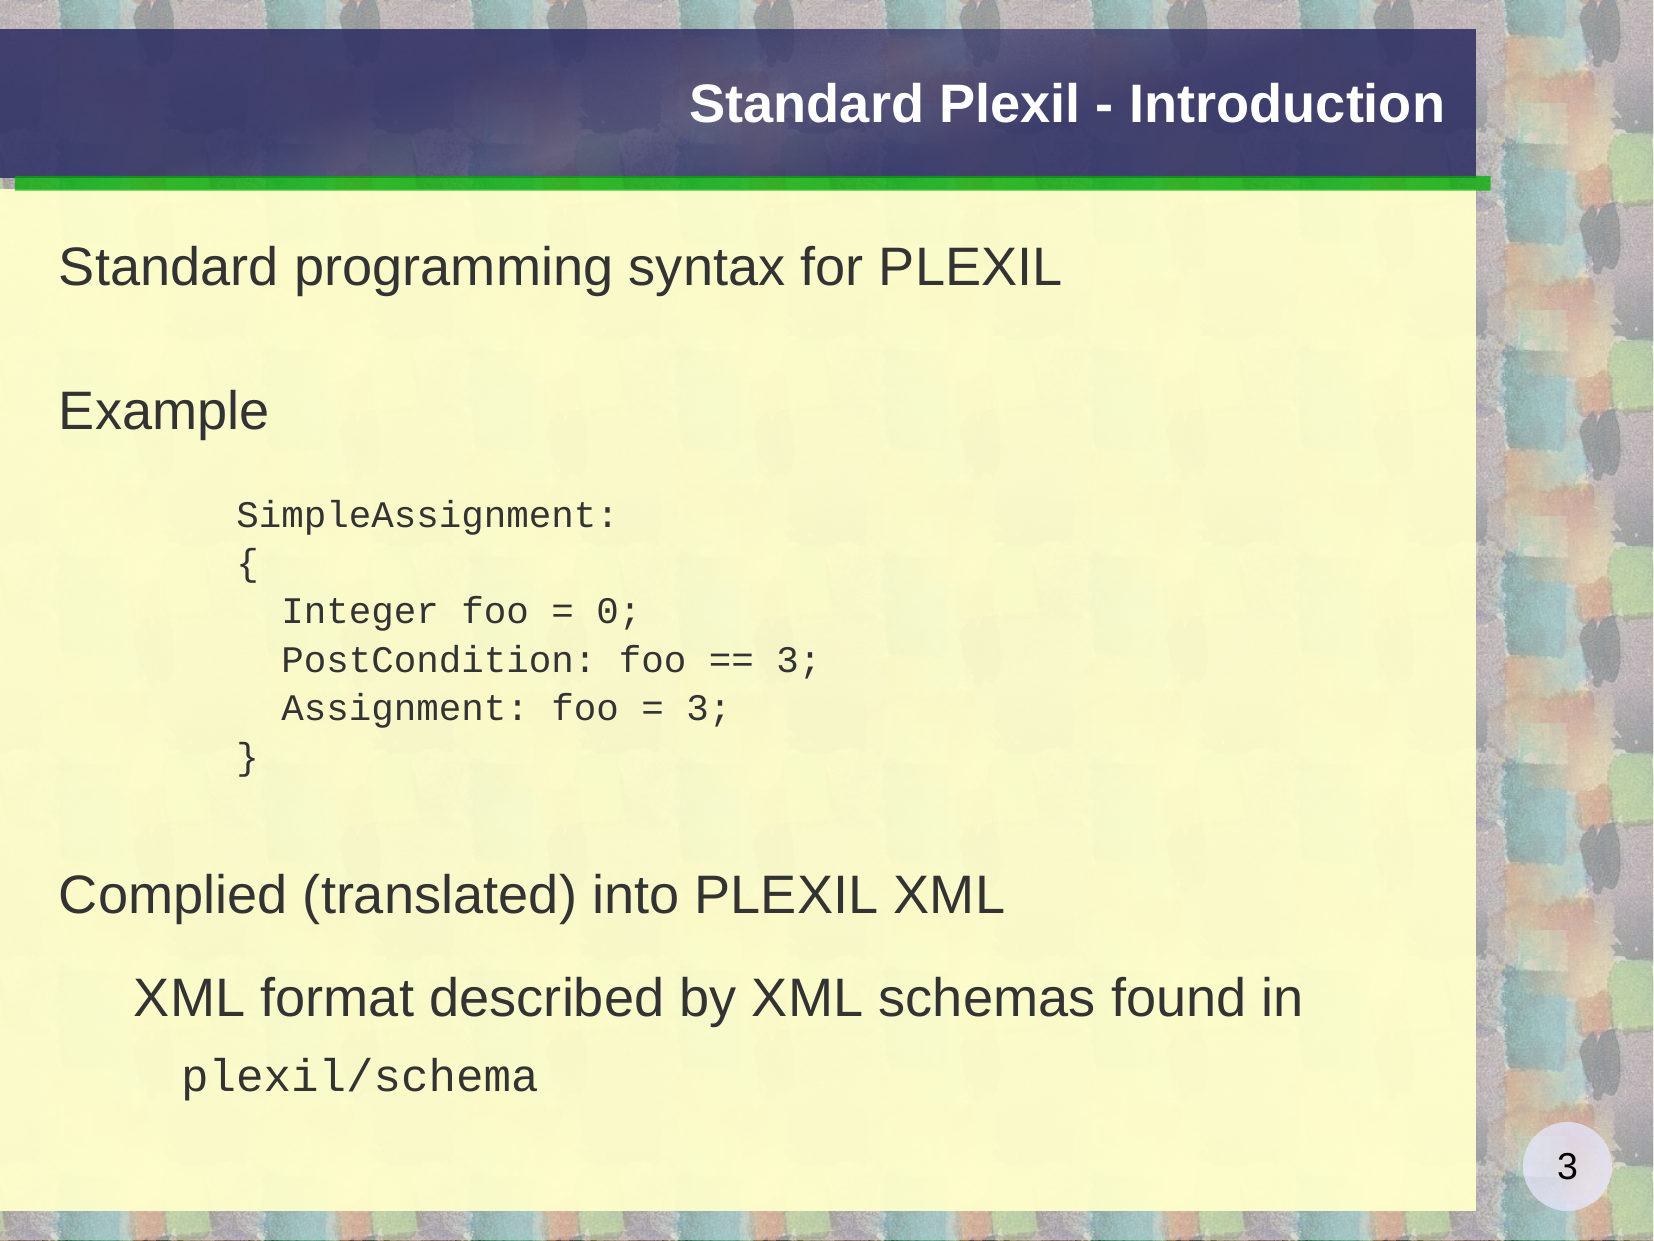

# Standard Plexil - Introduction
Standard programming syntax for PLEXIL
Example
SimpleAssignment:
{
 Integer foo = 0;
 PostCondition: foo == 3;
 Assignment: foo = 3;
}
Complied (translated) into PLEXIL XML
XML format described by XML schemas found in plexil/schema